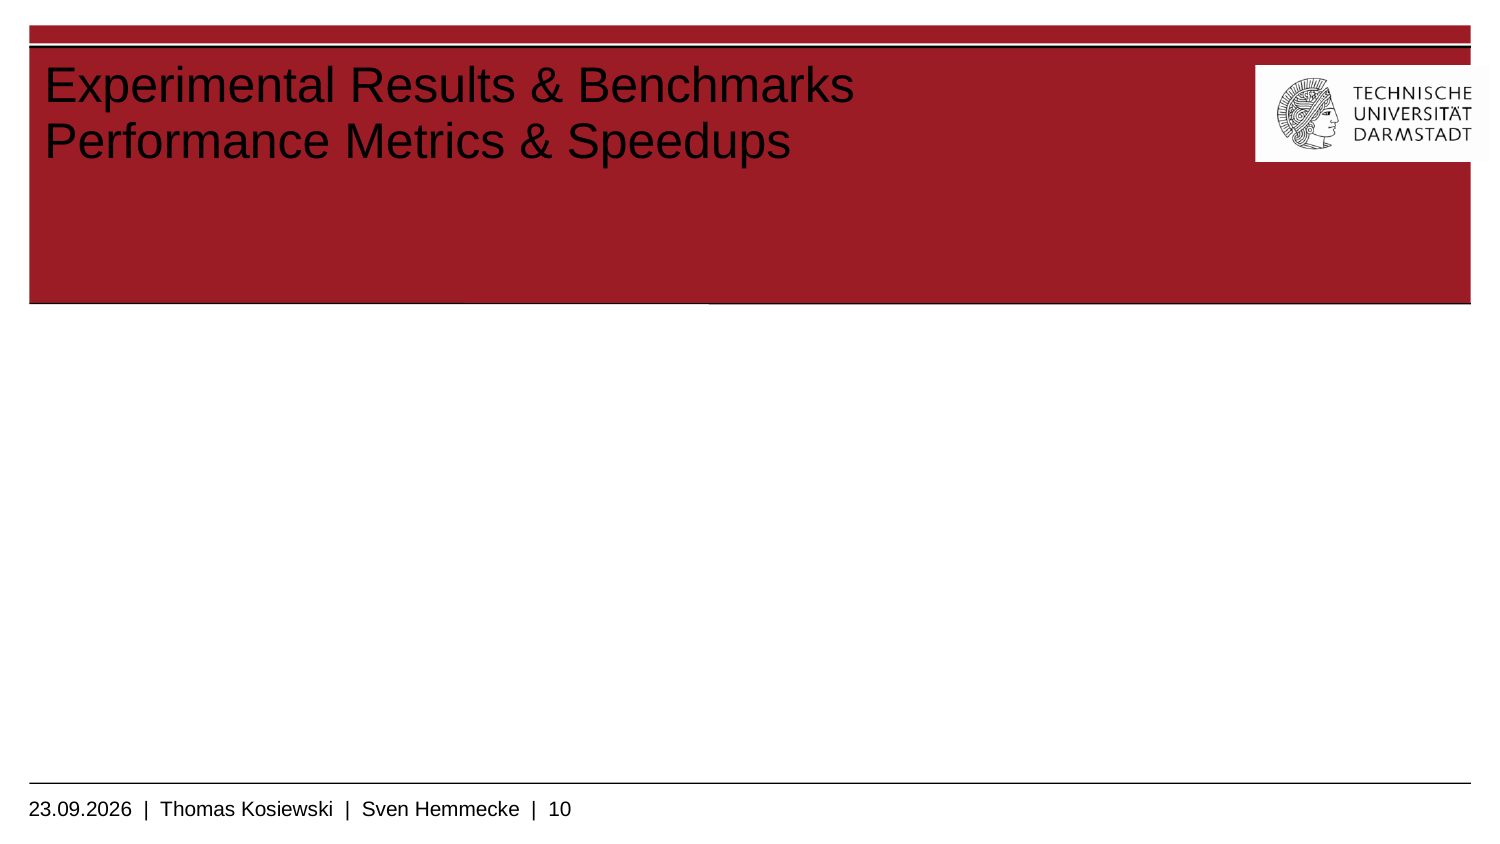

# Experimental Results & Benchmarks Performance Metrics & Speedups